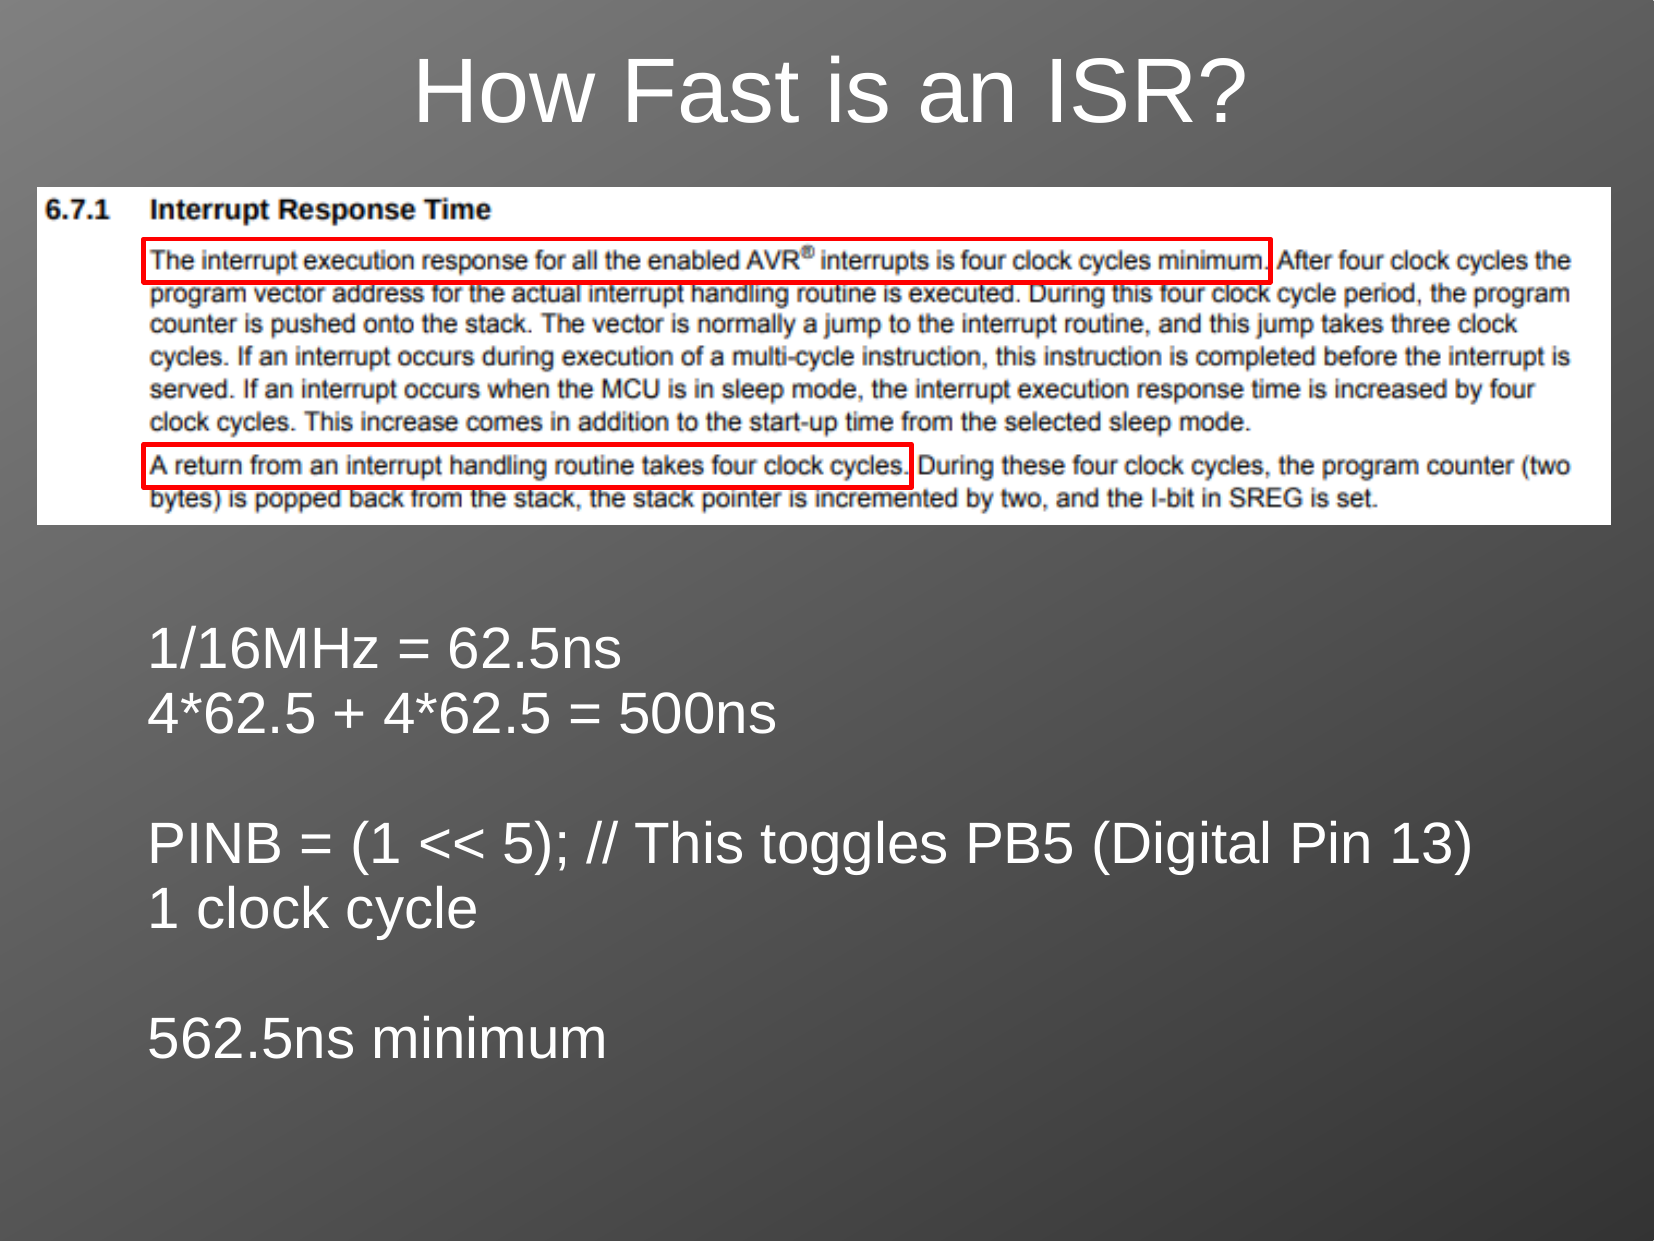

# How Fast is an ISR?
1/16MHz = 62.5ns
4*62.5 + 4*62.5 = 500ns
PINB = (1 << 5); // This toggles PB5 (Digital Pin 13)
1 clock cycle
562.5ns minimum